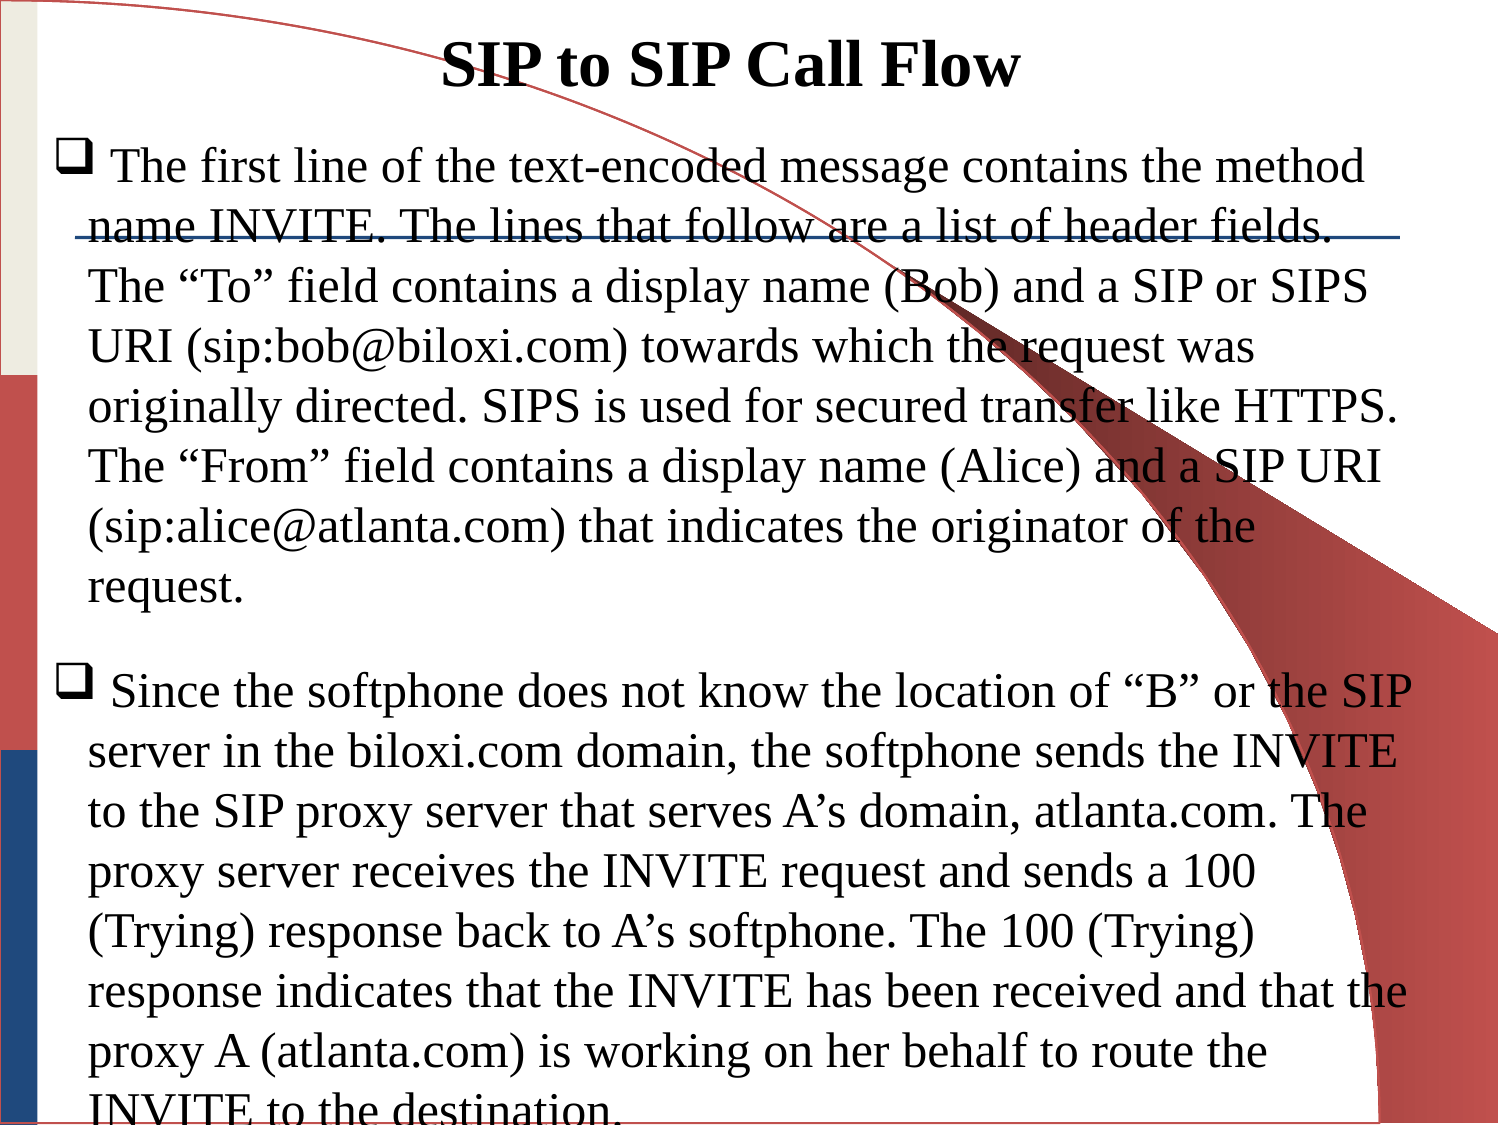

SIP to SIP Call Flow
 The first line of the text-encoded message contains the method name INVITE. The lines that follow are a list of header fields. The “To” field contains a display name (Bob) and a SIP or SIPS URI (sip:bob@biloxi.com) towards which the request was originally directed. SIPS is used for secured transfer like HTTPS. The “From” field contains a display name (Alice) and a SIP URI (sip:alice@atlanta.com) that indicates the originator of the request.
 Since the softphone does not know the location of “B” or the SIP server in the biloxi.com domain, the softphone sends the INVITE to the SIP proxy server that serves A’s domain, atlanta.com. The proxy server receives the INVITE request and sends a 100 (Trying) response back to A’s softphone. The 100 (Trying) response indicates that the INVITE has been received and that the proxy A (atlanta.com) is working on her behalf to route the INVITE to the destination.